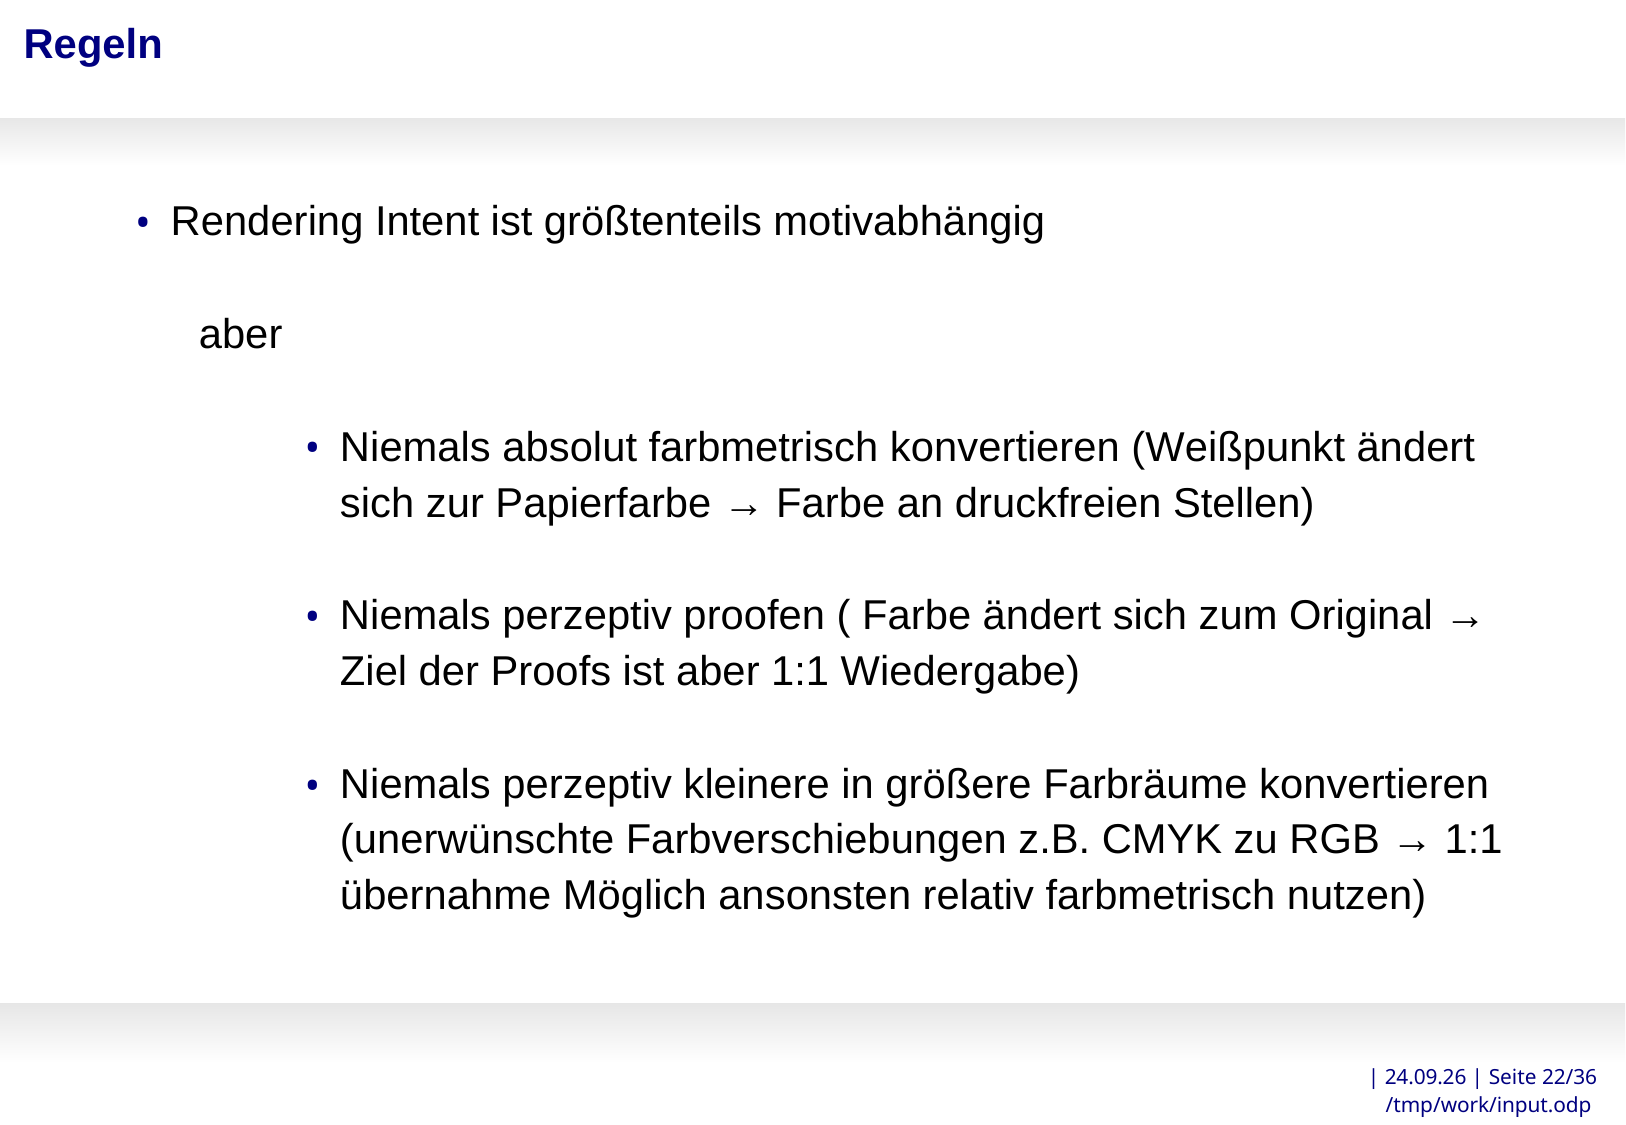

# Regeln
Rendering Intent ist größtenteils motivabhängig
aber
Niemals absolut farbmetrisch konvertieren (Weißpunkt ändert sich zur Papierfarbe → Farbe an druckfreien Stellen)
Niemals perzeptiv proofen ( Farbe ändert sich zum Original → Ziel der Proofs ist aber 1:1 Wiedergabe)
Niemals perzeptiv kleinere in größere Farbräume konvertieren (unerwünschte Farbverschiebungen z.B. CMYK zu RGB → 1:1 übernahme Möglich ansonsten relativ farbmetrisch nutzen)